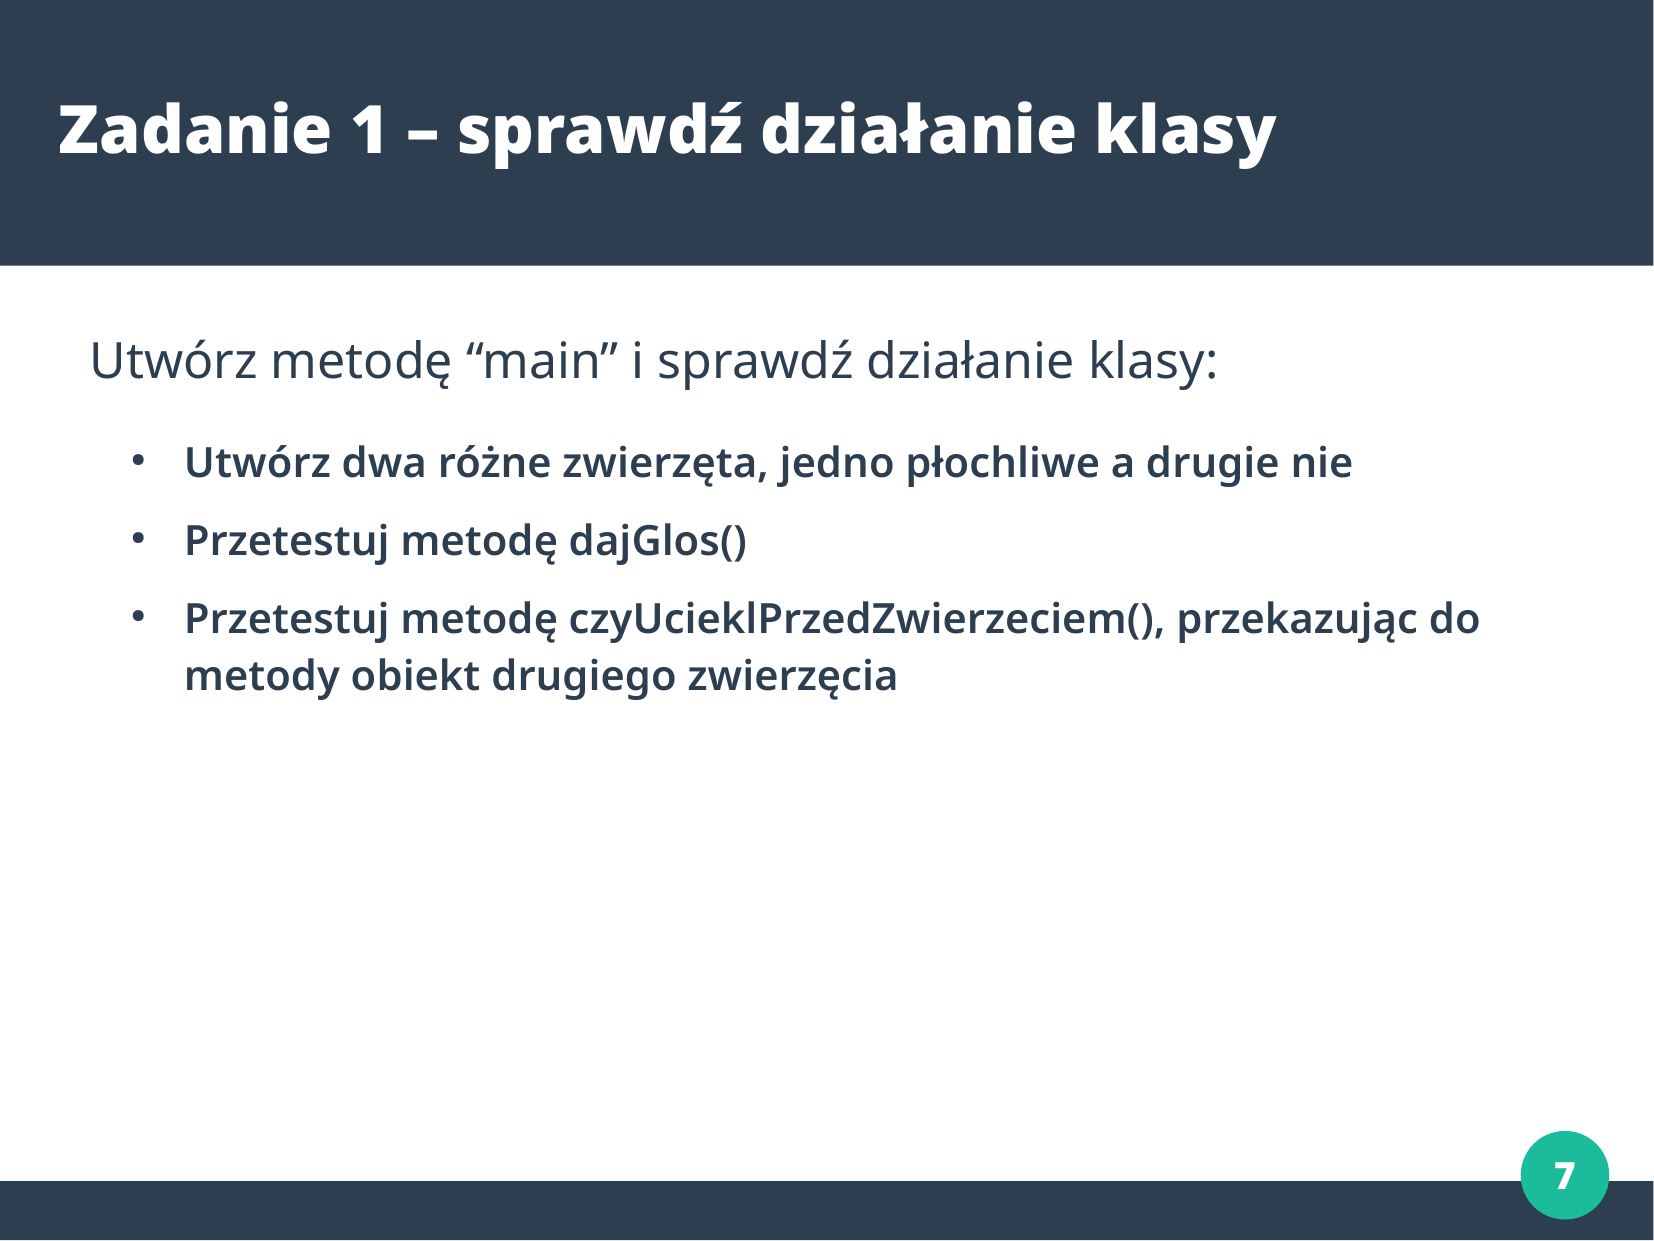

# Zadanie 1 – sprawdź działanie klasy
Utwórz metodę “main” i sprawdź działanie klasy:
Utwórz dwa różne zwierzęta, jedno płochliwe a drugie nie
Przetestuj metodę dajGlos()
Przetestuj metodę czyUcieklPrzedZwierzeciem(), przekazując do metody obiekt drugiego zwierzęcia
7